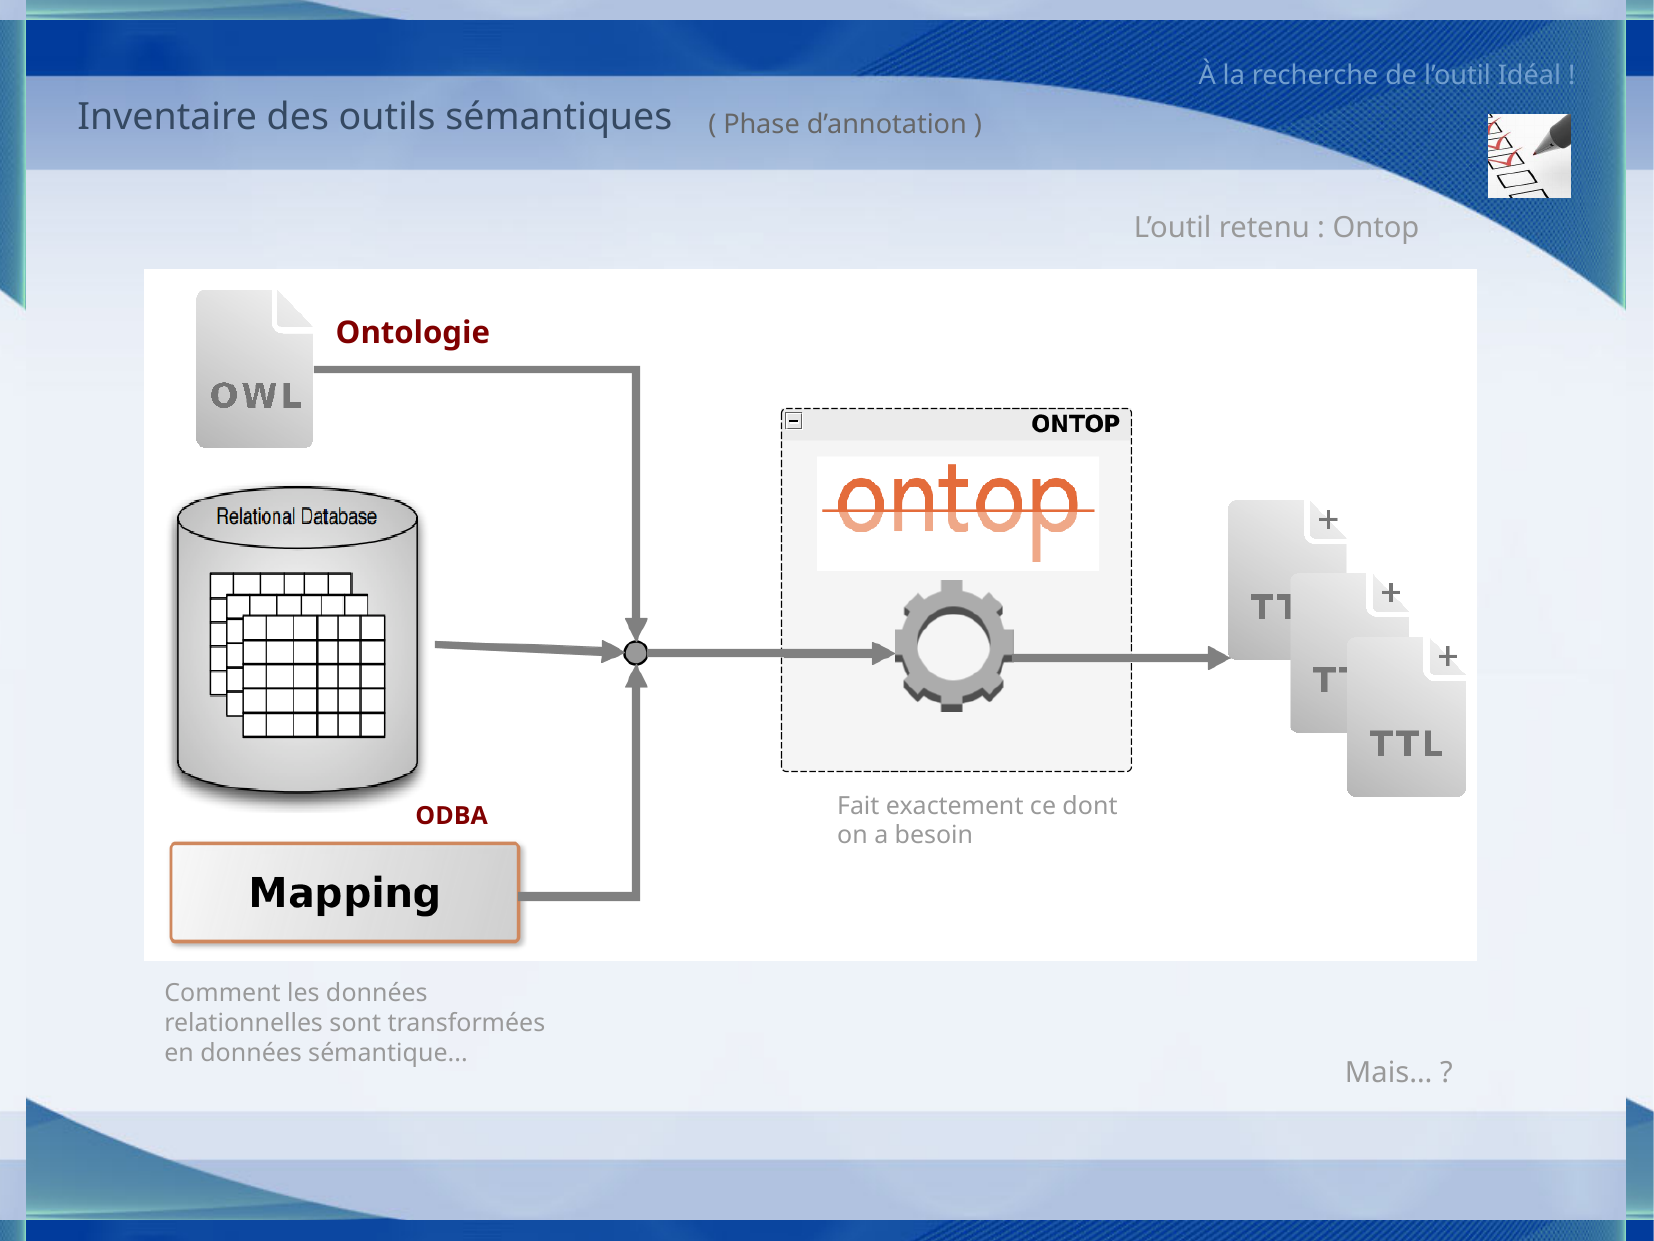

À la recherche de l’outil Idéal !
# Inventaire des outils sémantiques
( Phase d’annotation )
L’outil retenu : Ontop
Ontologie
Fait exactement ce dont on a besoin
ODBA
Comment les données relationnelles sont transformées
en données sémantique...
Mais… ?